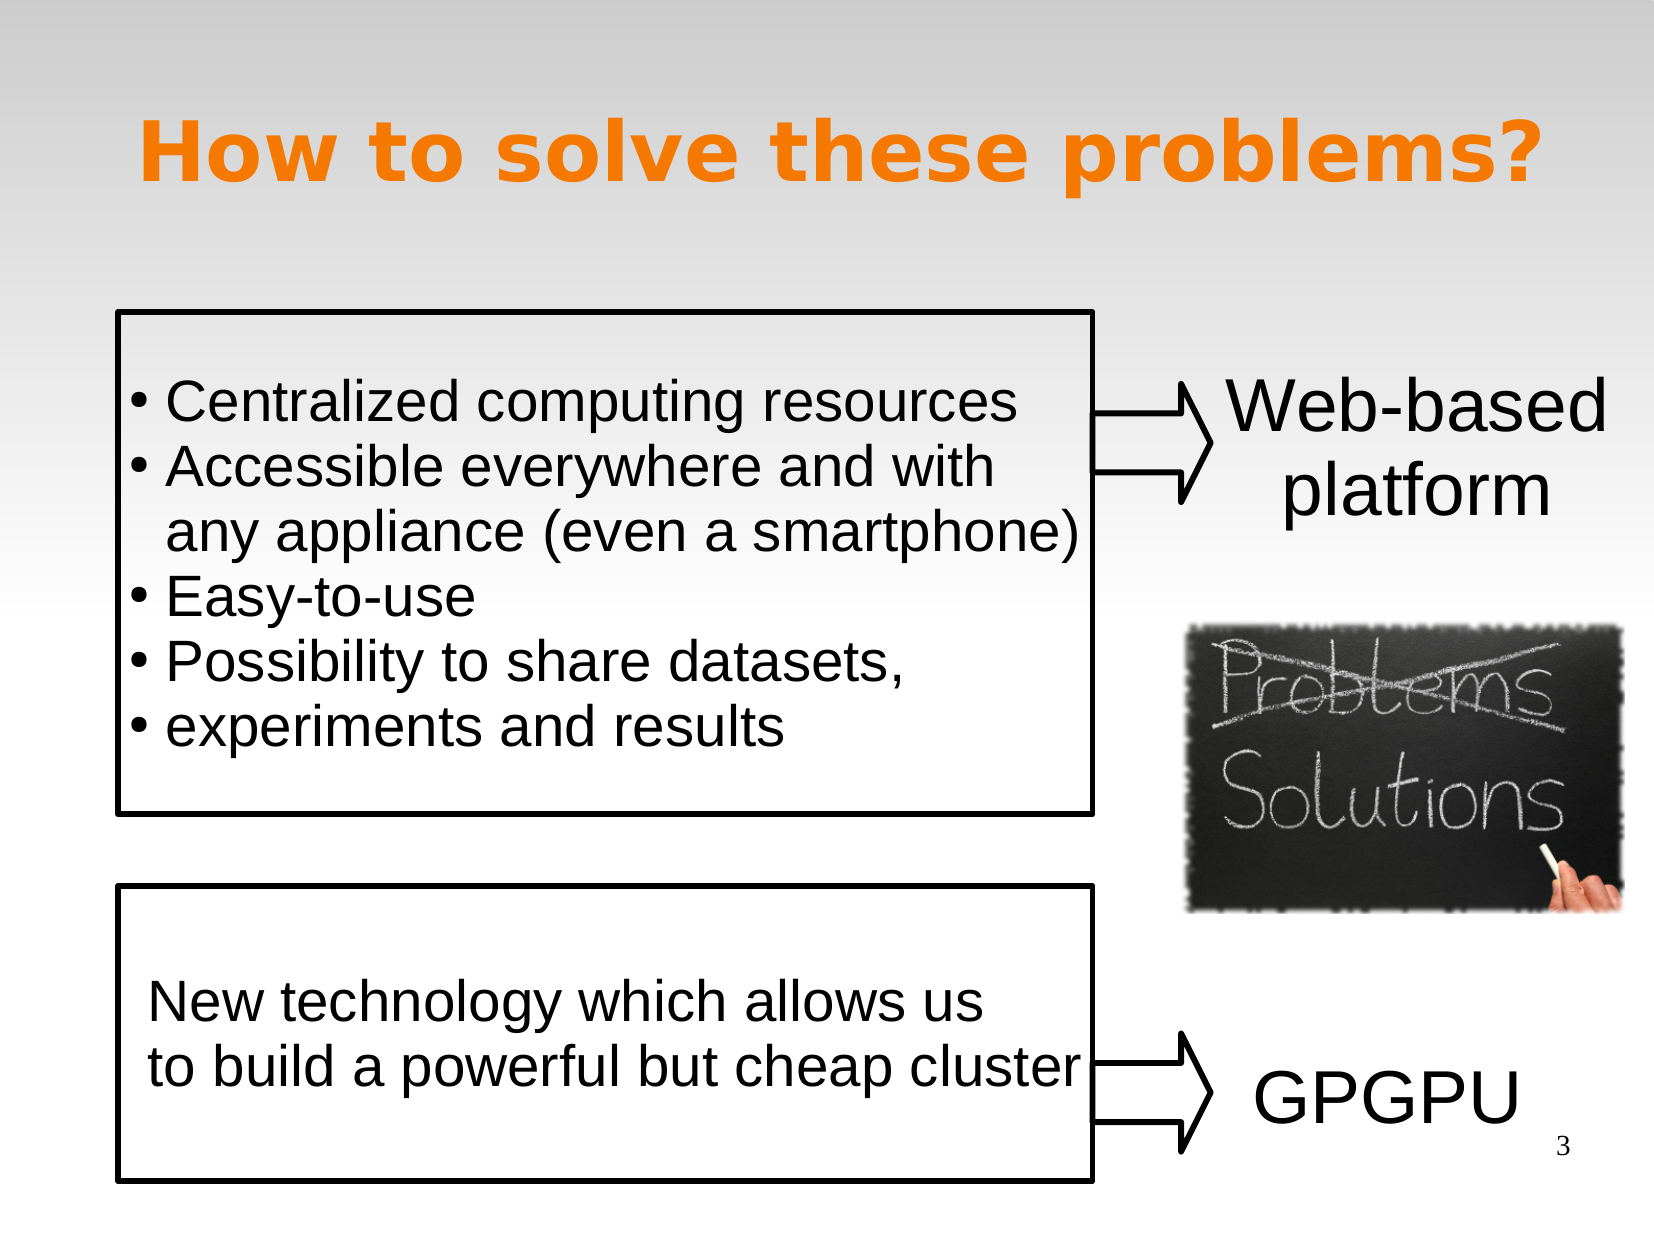

# How to solve these problems?
 Centralized computing resources
 Accessible everywhere and with
 any appliance (even a smartphone)
 Easy-to-use
 Possibility to share datasets,
 experiments and results
Web-based platform
New technology which allows us
to build a powerful but cheap cluster
GPGPU
3